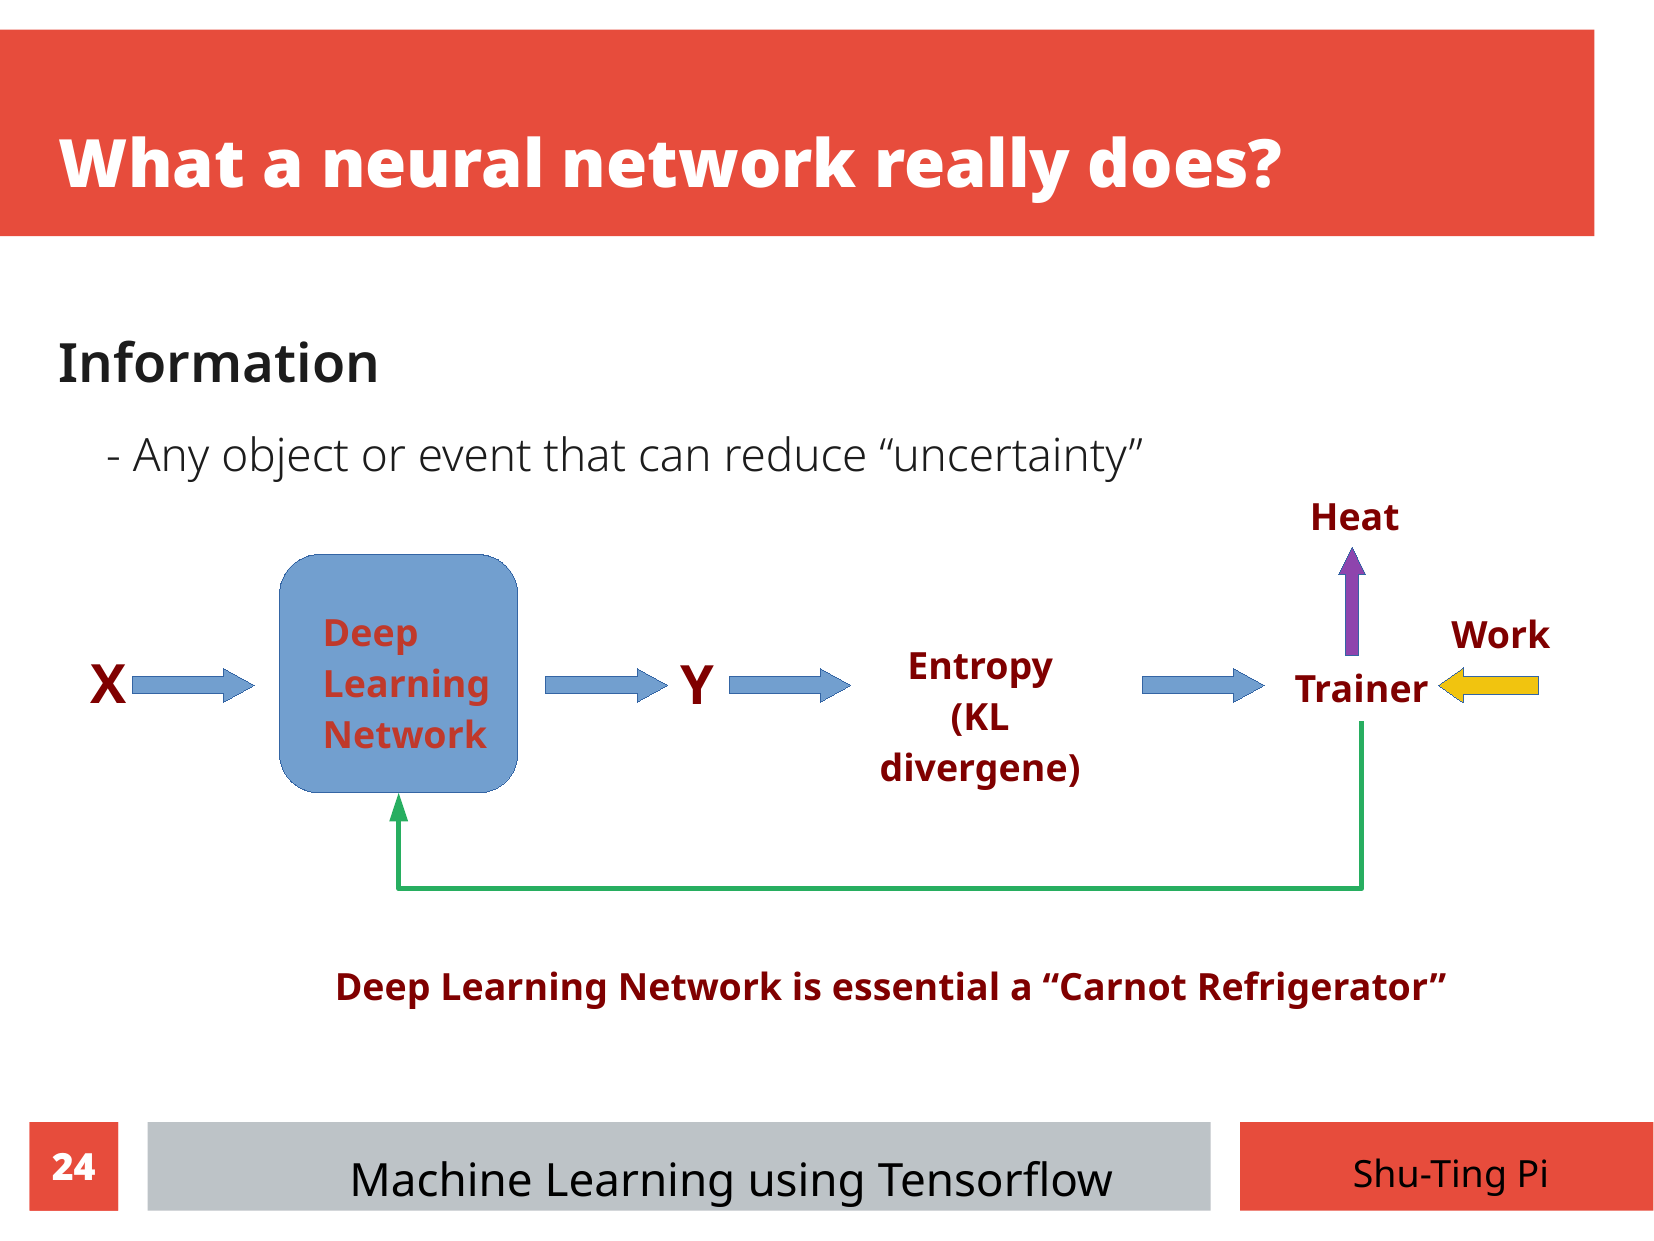

# What a neural network really does?
Information
- Any object or event that can reduce “uncertainty”
Heat
Deep
Learning
Network
Work
Entropy
(KL divergene)
X
Y
Trainer
Deep Learning Network is essential a “Carnot Refrigerator”
24
Machine Learning using Tensorflow
Shu-Ting Pi